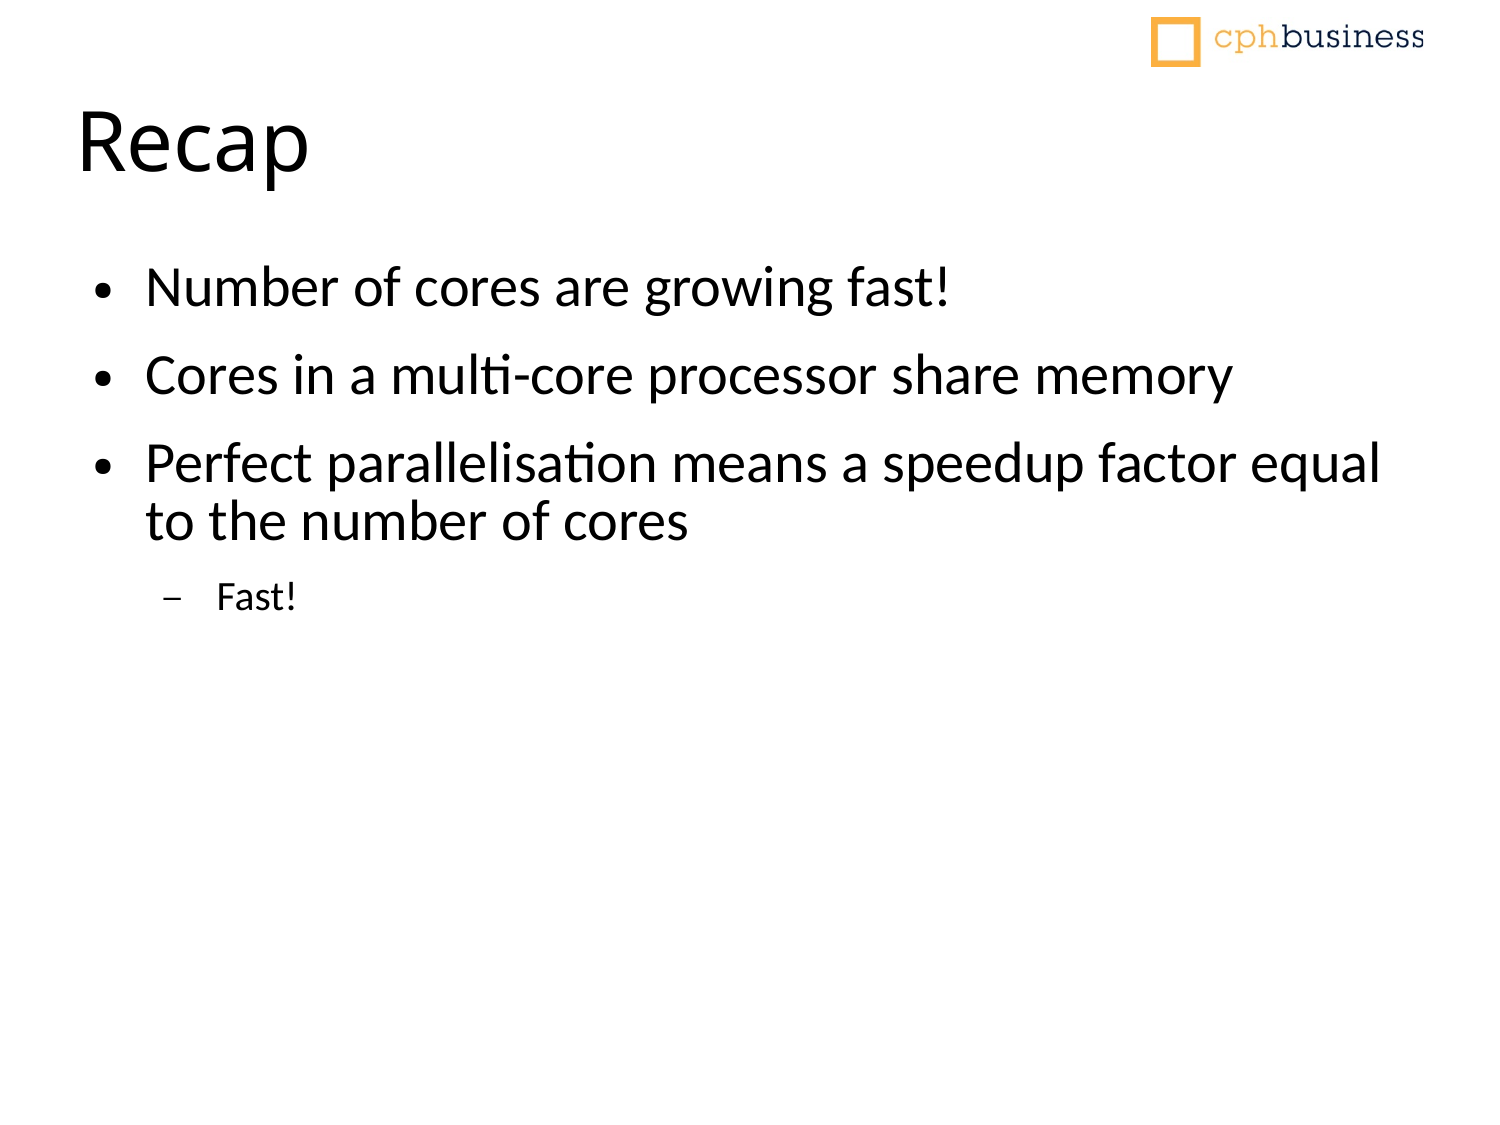

# Recap
Number of cores are growing fast!
Cores in a multi-core processor share memory
Perfect parallelisation means a speedup factor equal to the number of cores
Fast!